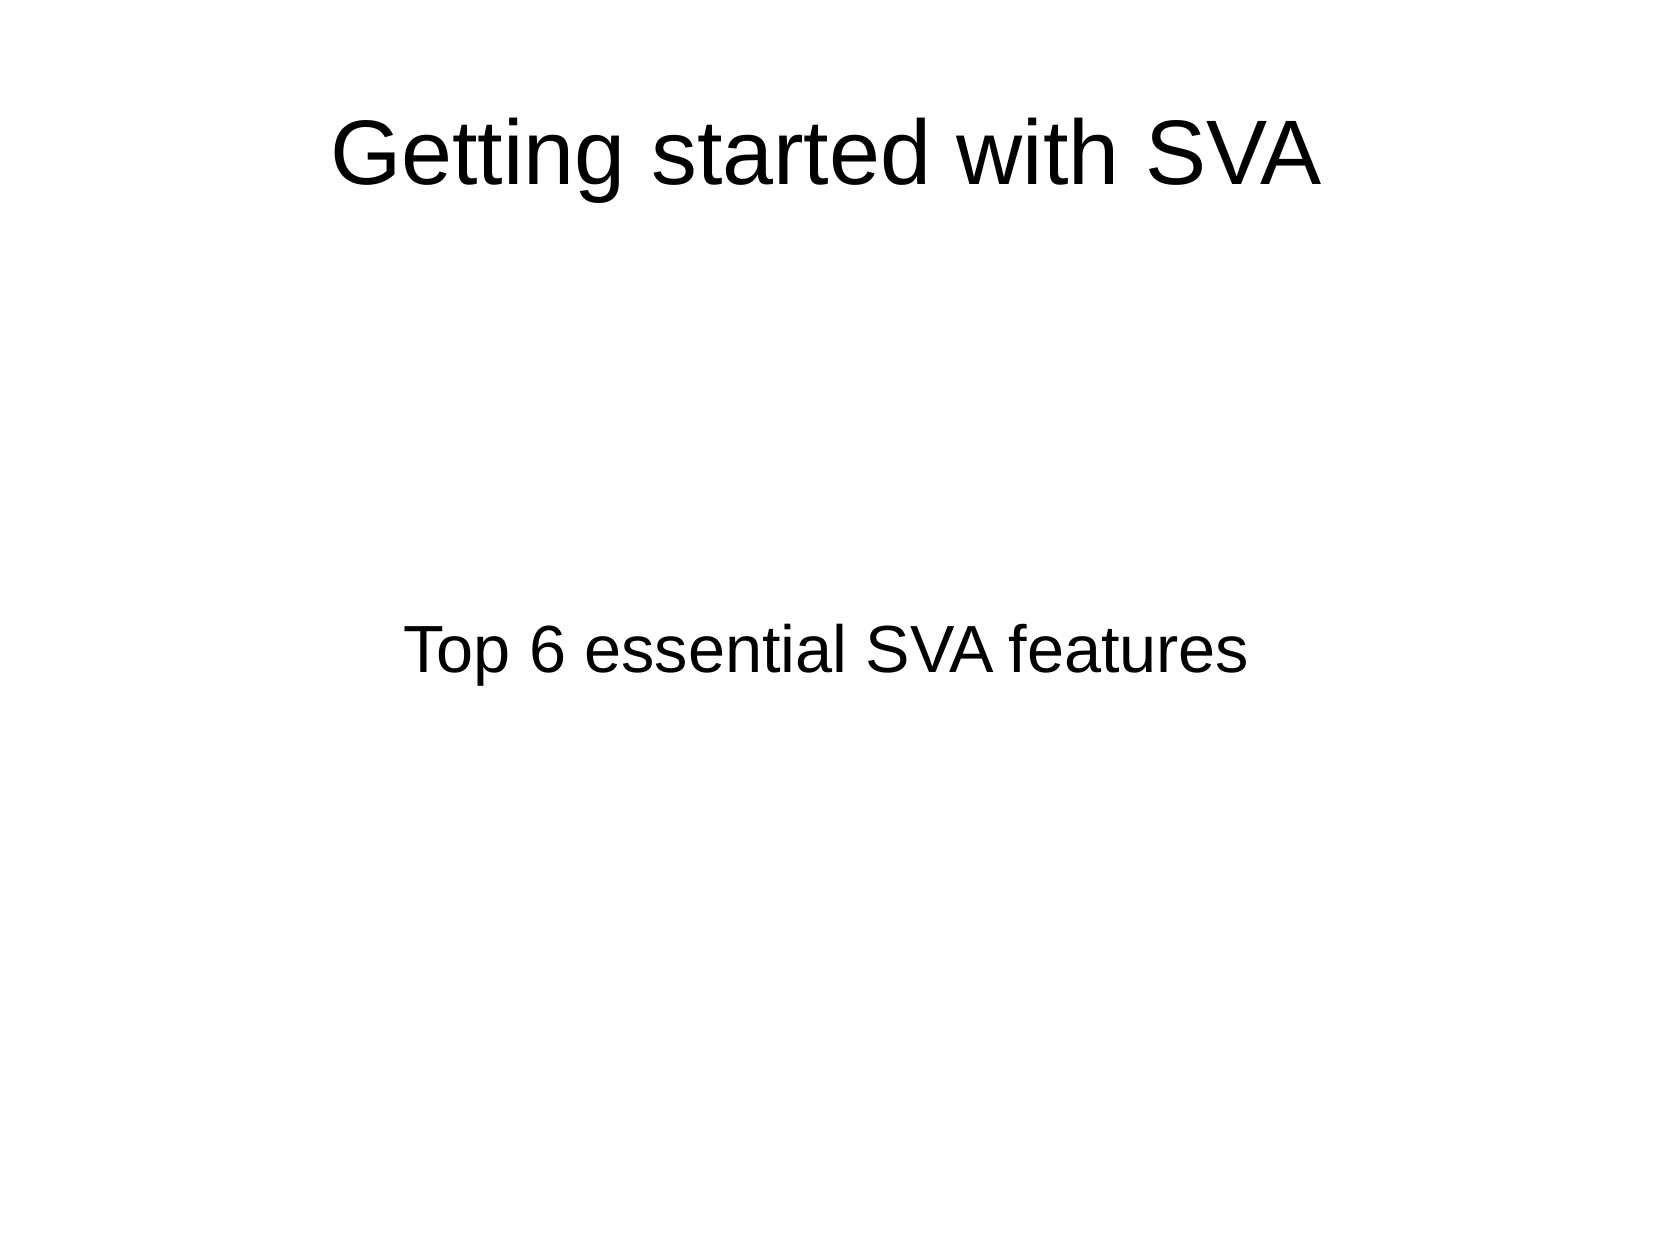

# Getting started with SVA
Top 6 essential SVA features